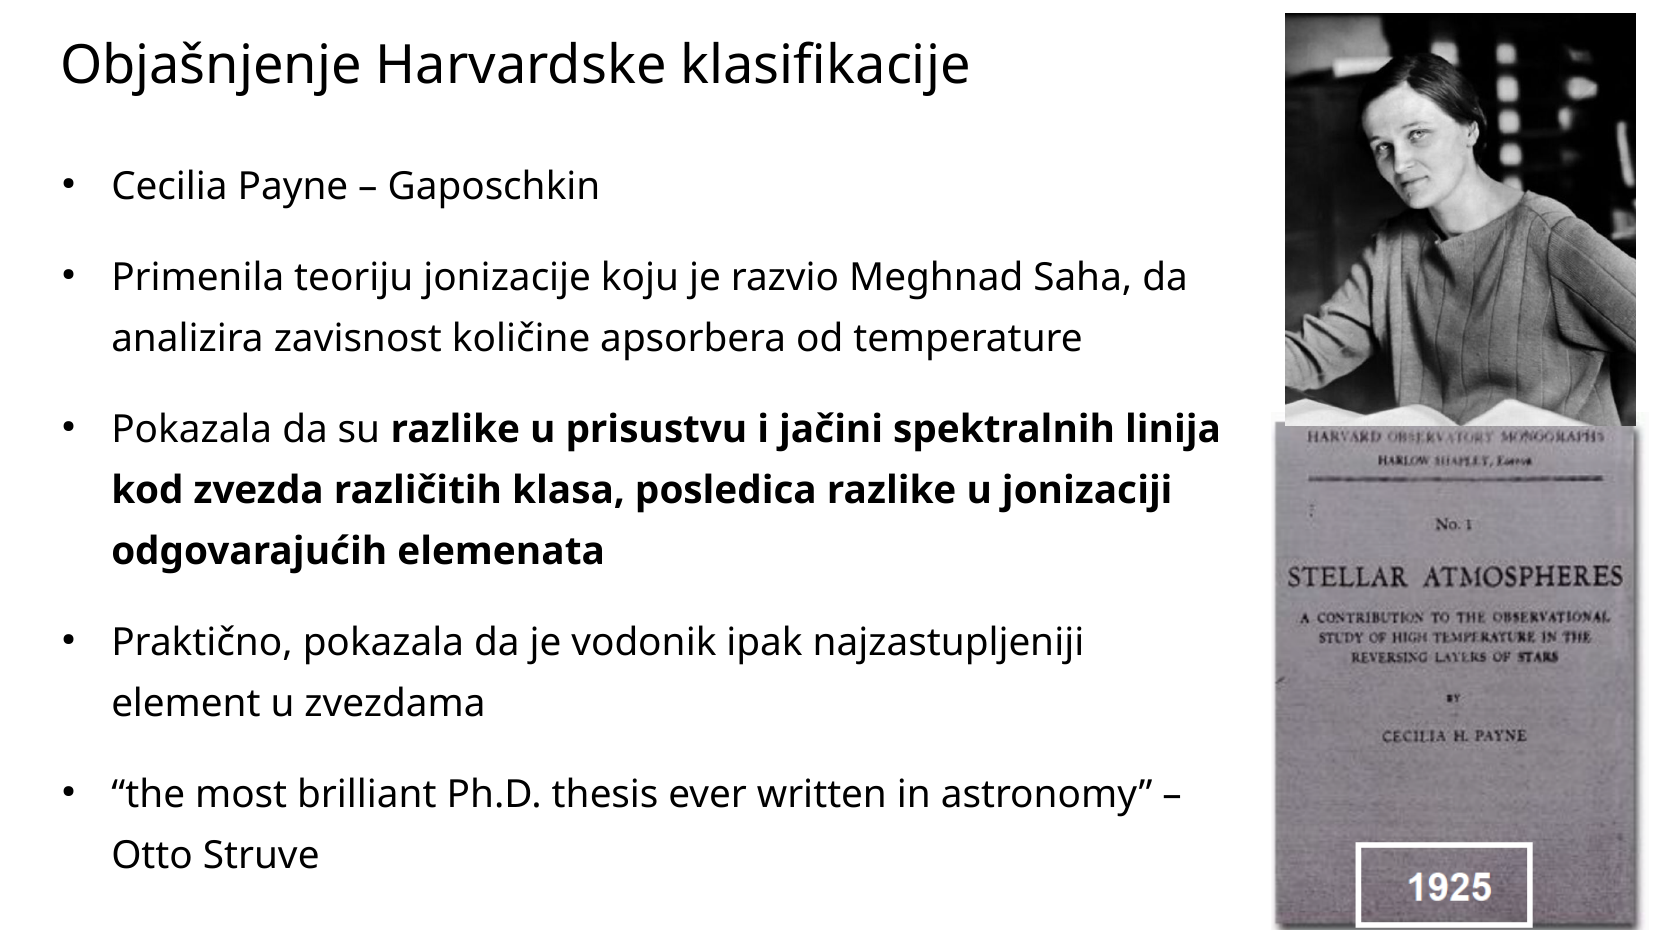

# Objašnjenje Harvardske klasifikacije
Cecilia Payne – Gaposchkin
Primenila teoriju jonizacije koju je razvio Meghnad Saha, da analizira zavisnost količine apsorbera od temperature
Pokazala da su razlike u prisustvu i jačini spektralnih linija kod zvezda različitih klasa, posledica razlike u jonizaciji odgovarajućih elemenata
Praktično, pokazala da je vodonik ipak najzastupljeniji element u zvezdama
“the most brilliant Ph.D. thesis ever written in astronomy” – Otto Struve